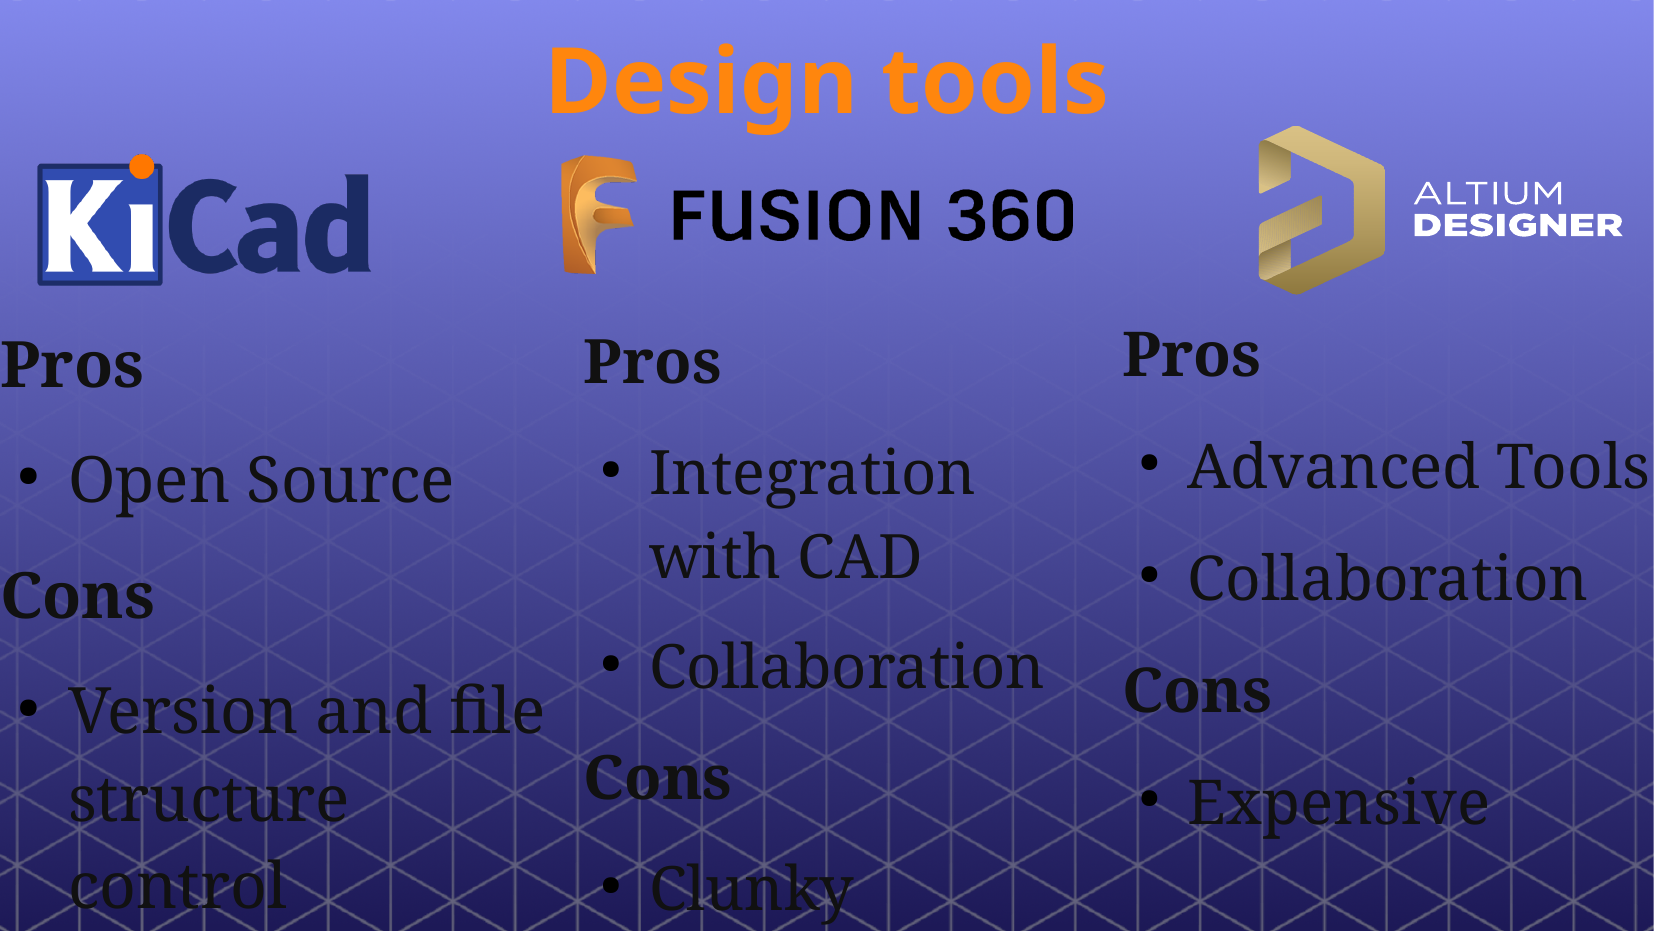

# Design tools
Pros
Advanced Tools
Collaboration
Cons
Expensive
Pros
Open Source
Cons
Version and file structure control
Pros
Integration with CAD
Collaboration
Cons
Clunky